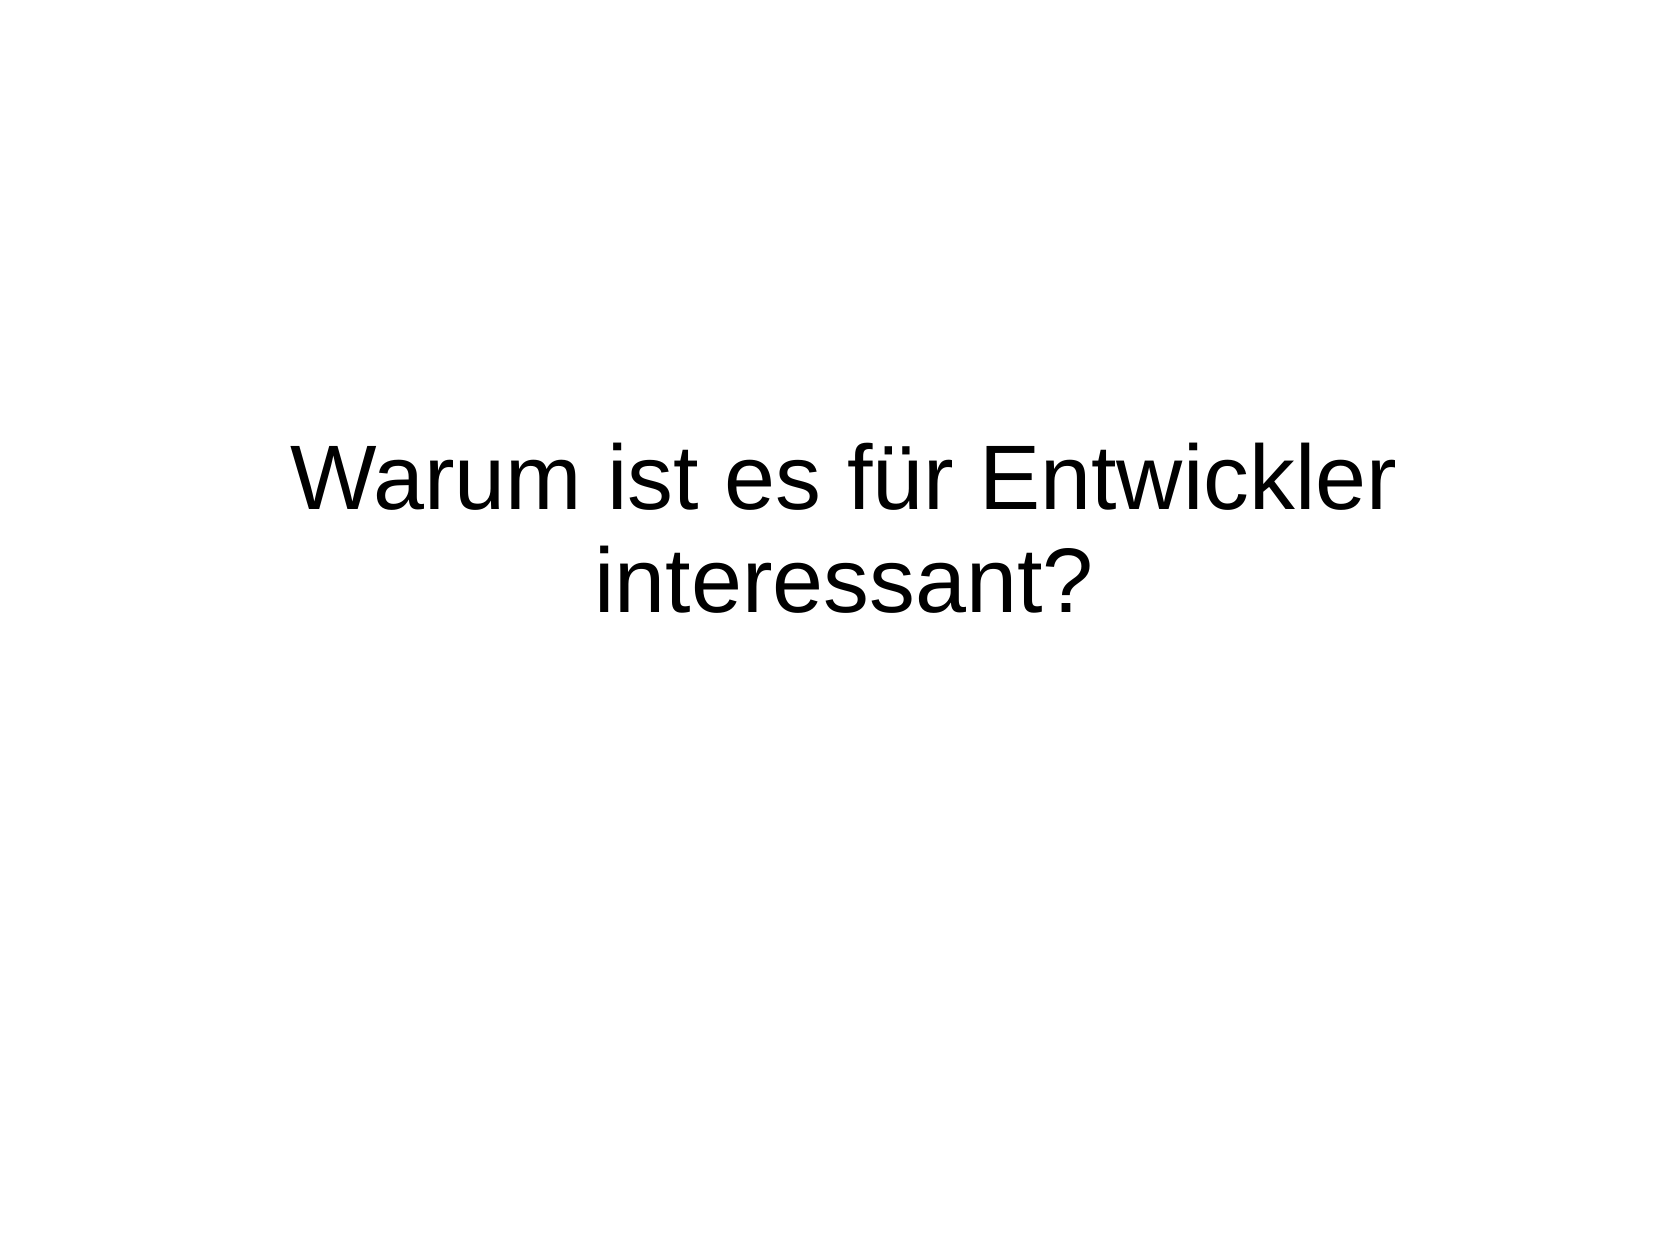

# Warum ist es für Entwickler interessant?